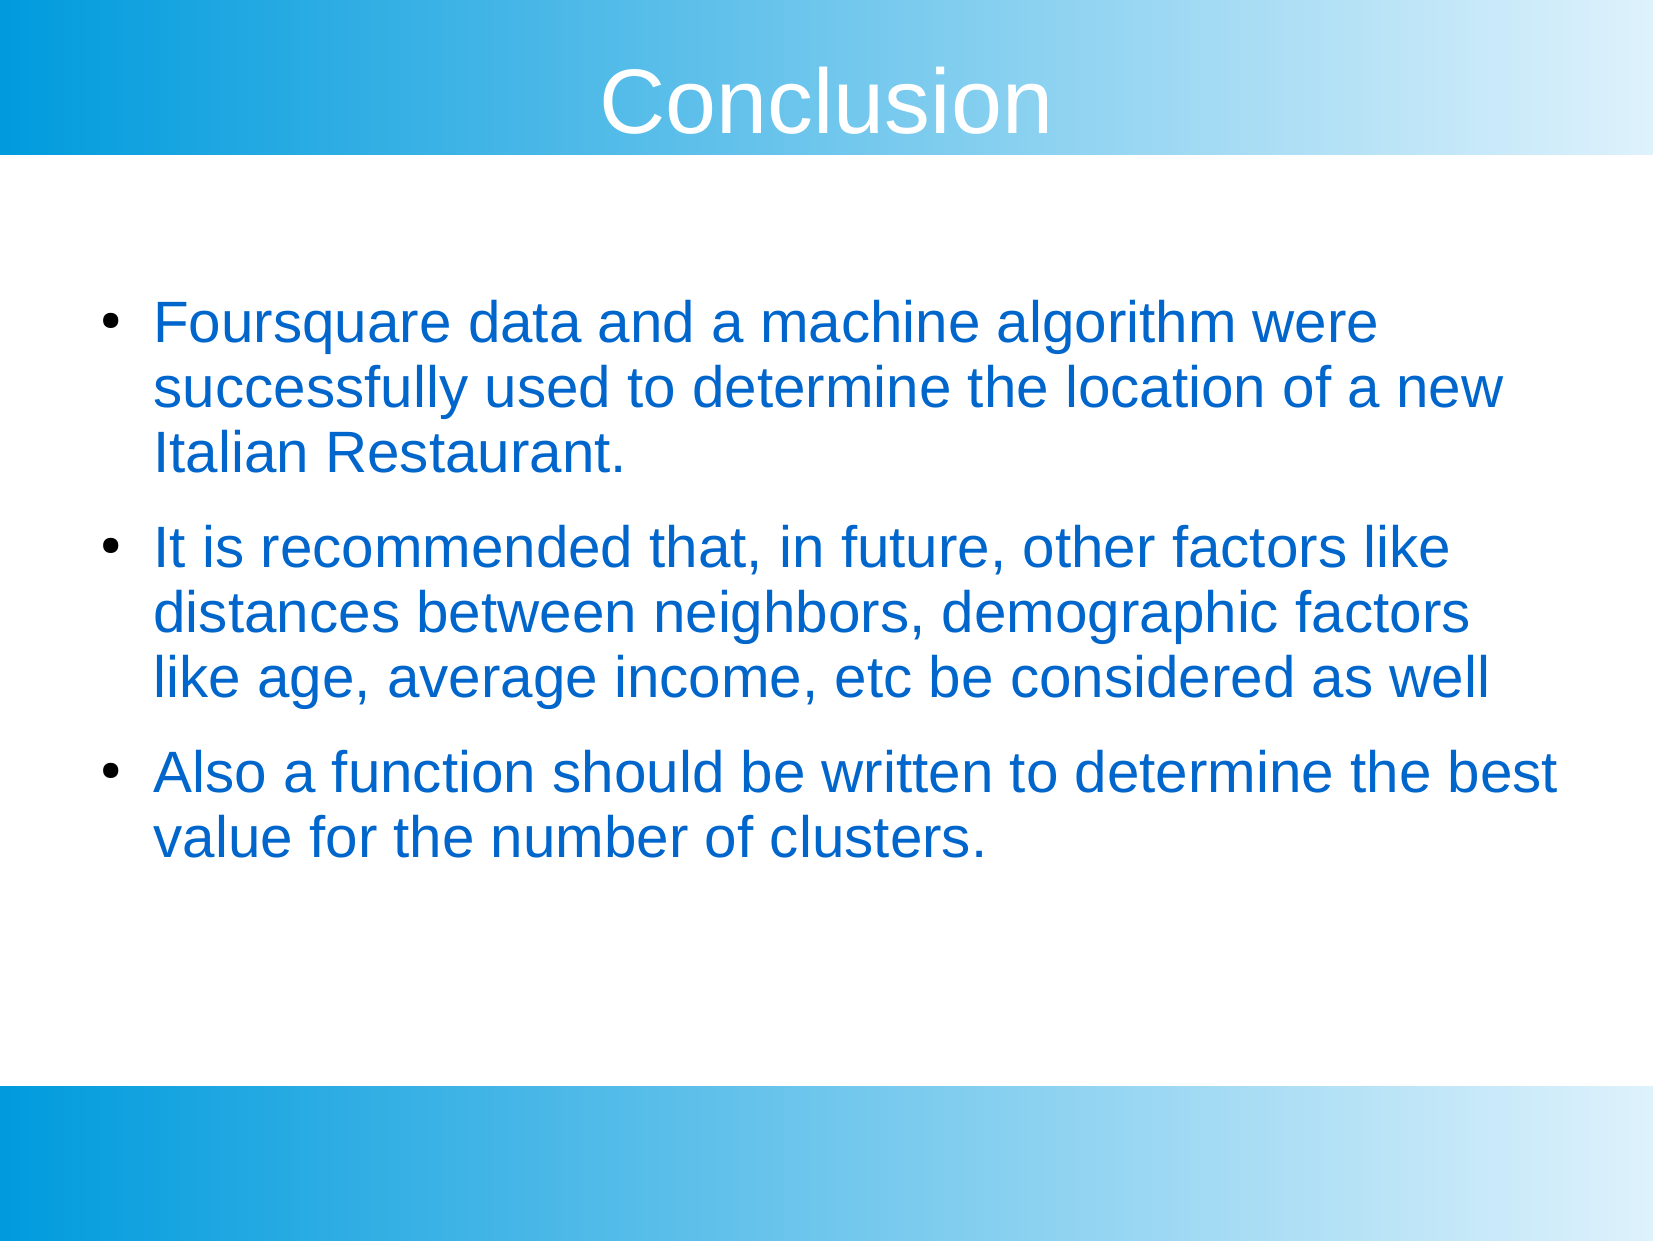

# Conclusion
Foursquare data and a machine algorithm were successfully used to determine the location of a new Italian Restaurant.
It is recommended that, in future, other factors like distances between neighbors, demographic factors like age, average income, etc be considered as well
Also a function should be written to determine the best value for the number of clusters.